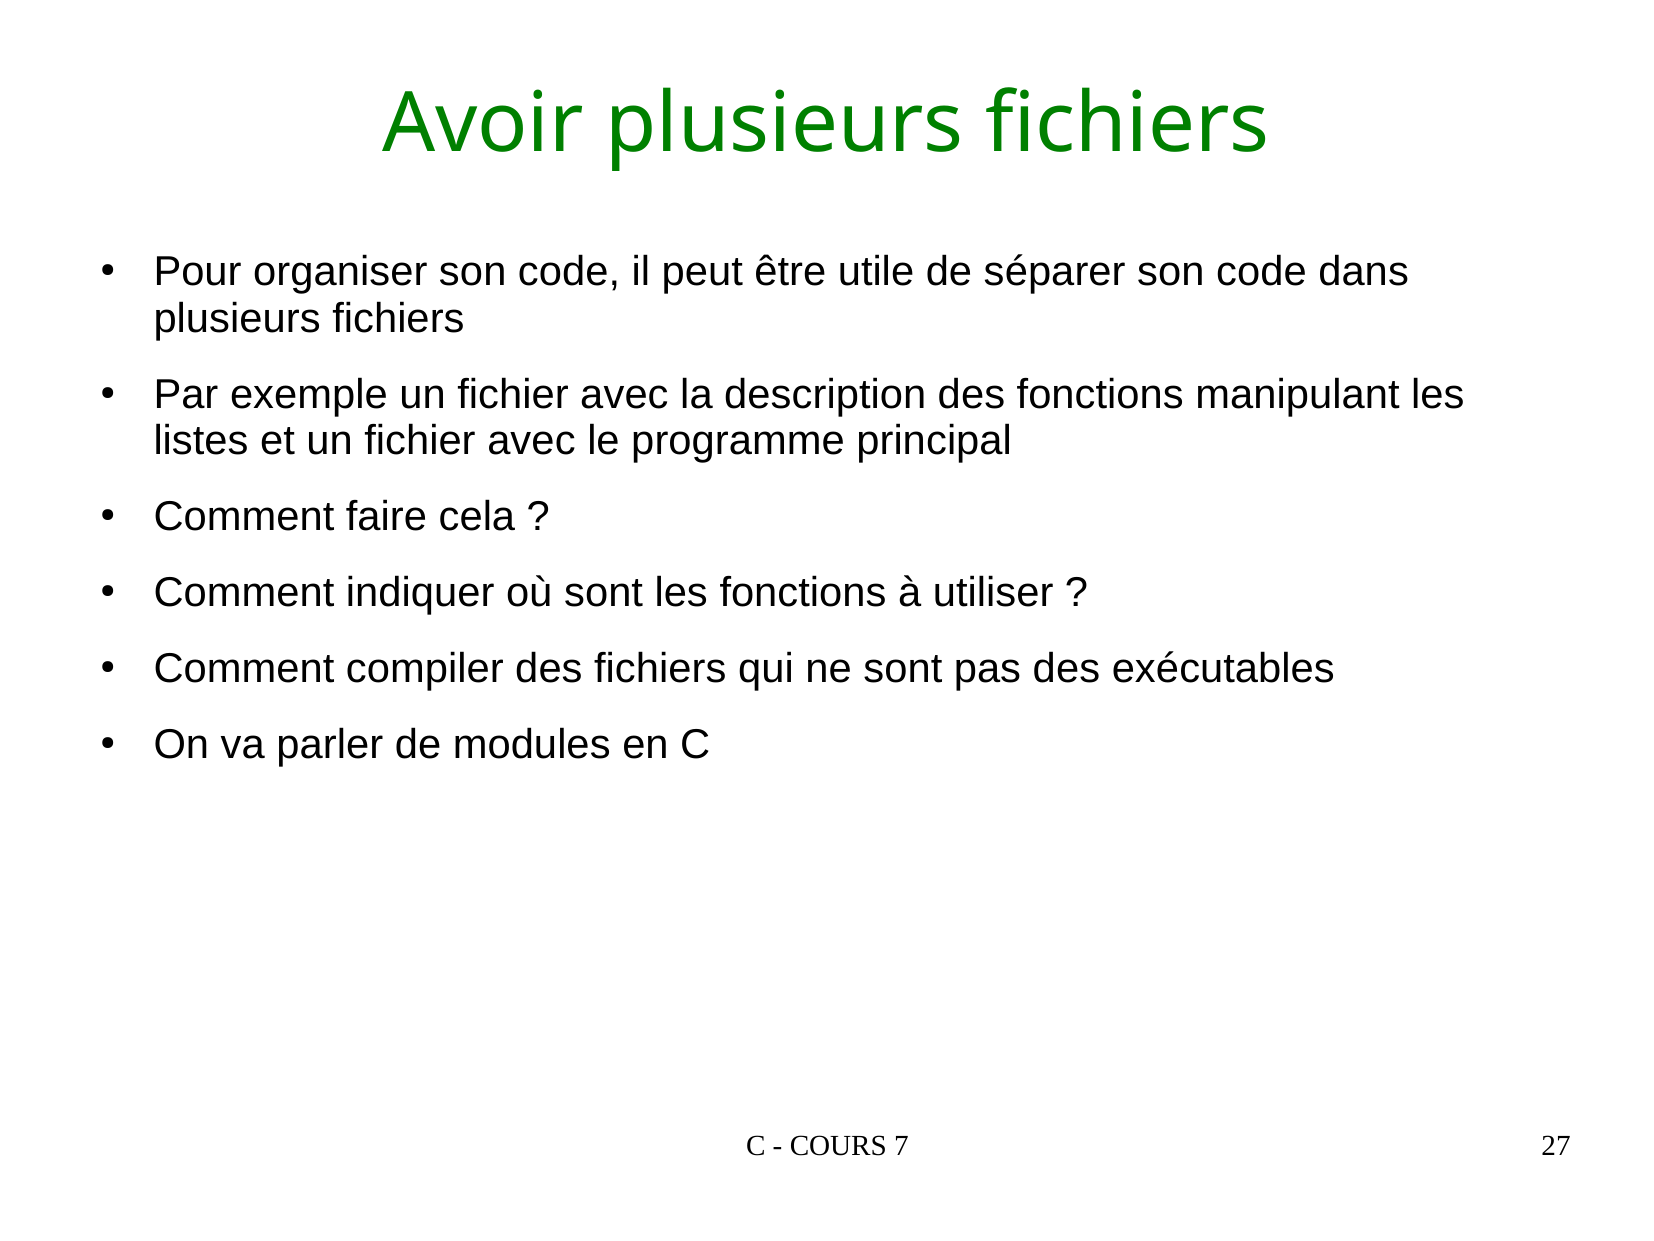

# Avoir plusieurs fichiers
Pour organiser son code, il peut être utile de séparer son code dans plusieurs fichiers
Par exemple un fichier avec la description des fonctions manipulant les listes et un fichier avec le programme principal
Comment faire cela ?
Comment indiquer où sont les fonctions à utiliser ?
Comment compiler des fichiers qui ne sont pas des exécutables
On va parler de modules en C
C - COURS 7
27